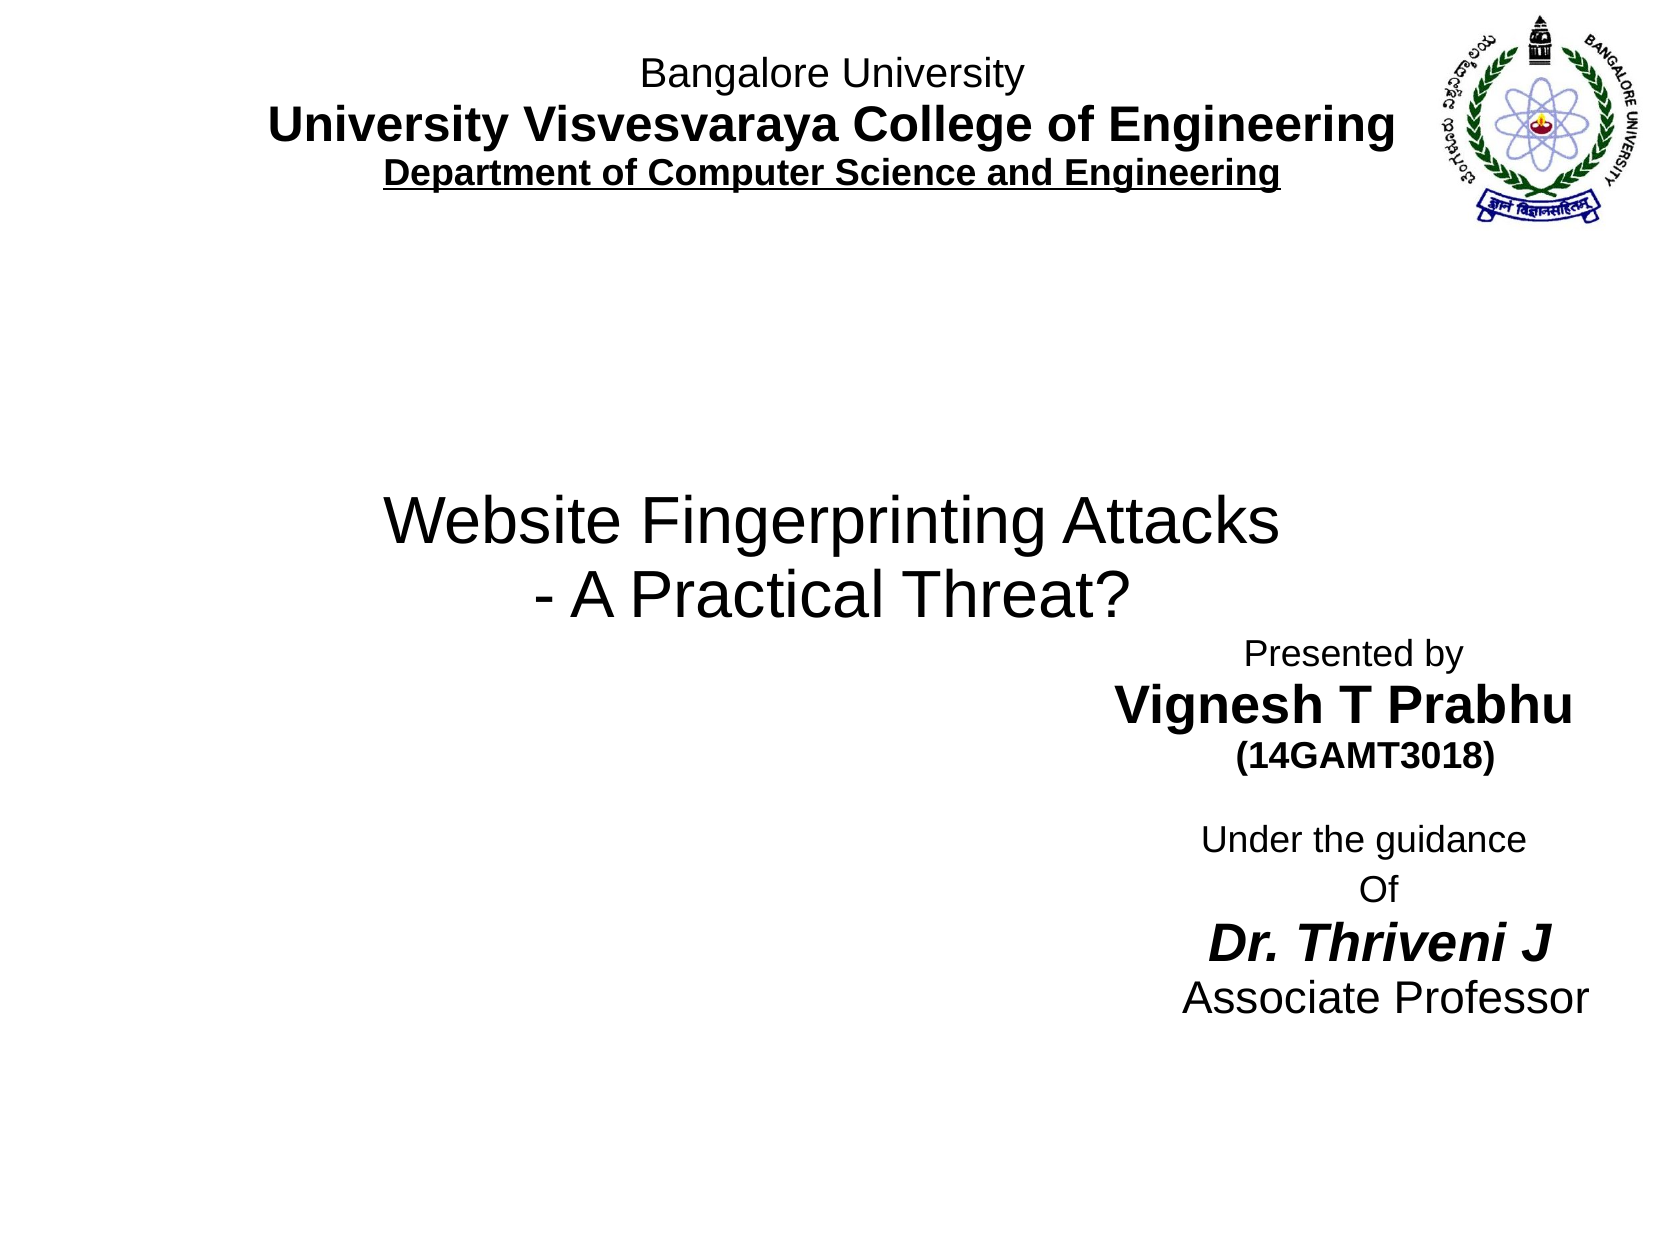

# Bangalore University
University Visvesvaraya College of Engineering
Department of Computer Science and Engineering
Website Fingerprinting Attacks
- A Practical Threat?
				Presented by
 Vignesh T Prabhu
 (14GAMT3018)
Under the guidance
Of
Dr. Thriveni J
Associate Professor